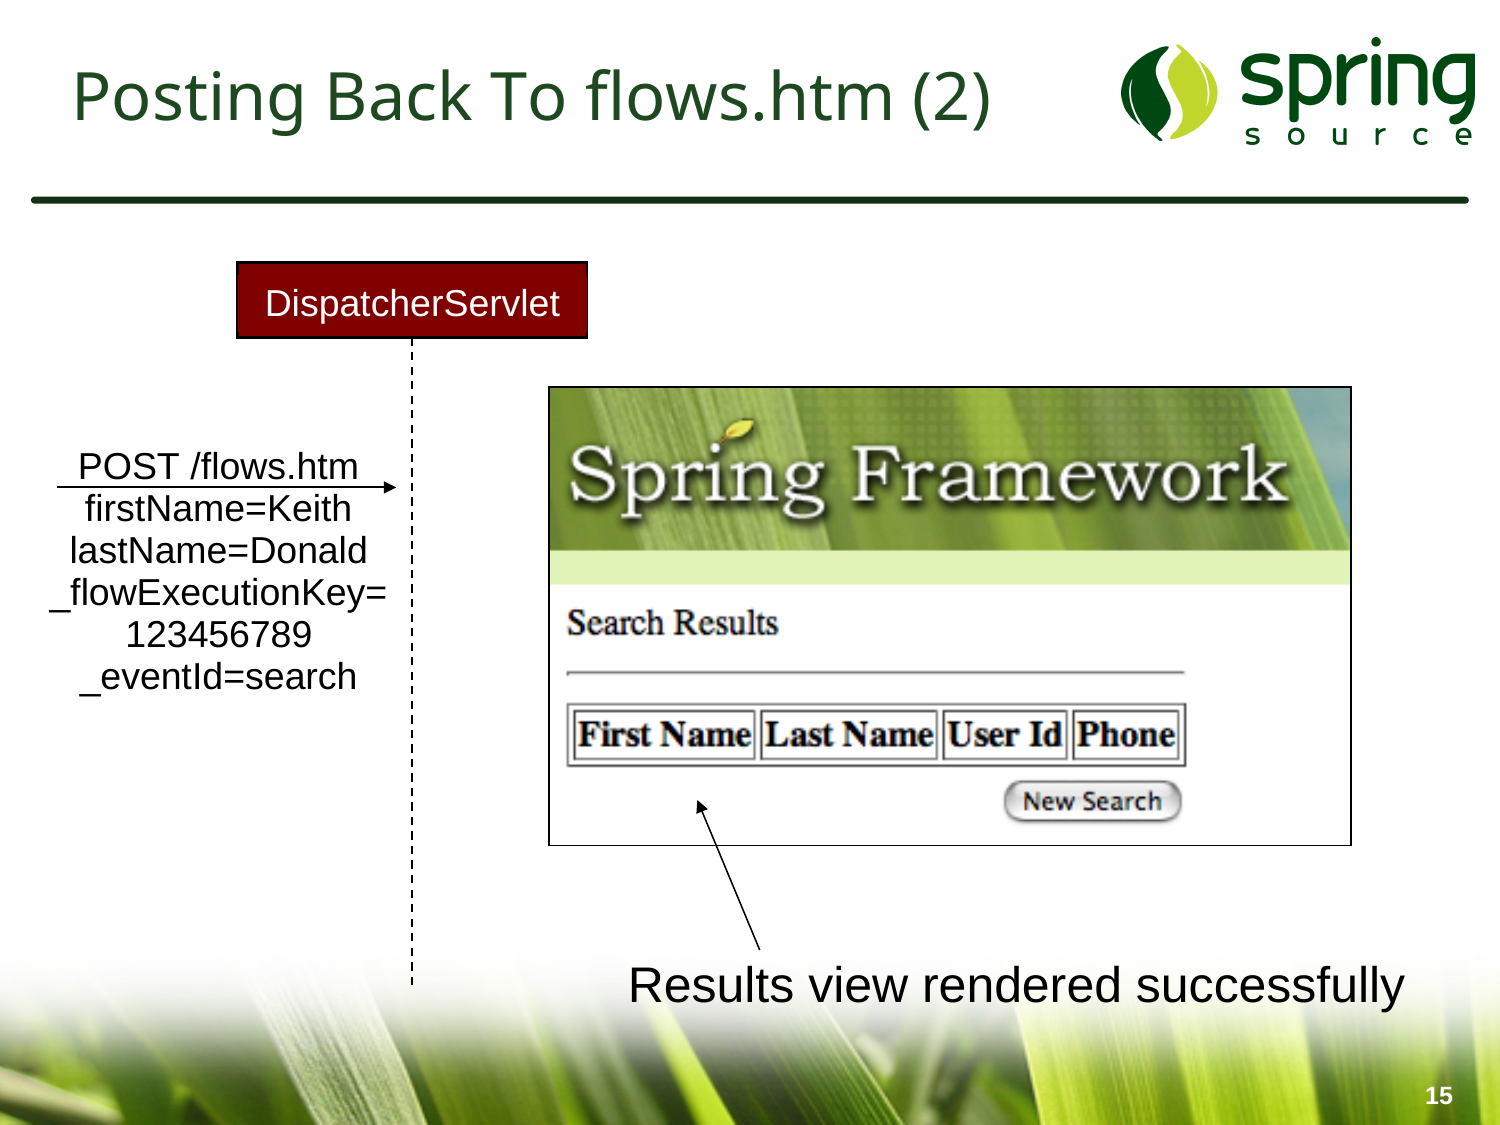

# Posting Back To flows.htm (2)
DispatcherServlet
POST /flows.htm
firstName=Keith
lastName=Donald
_flowExecutionKey=
123456789
_eventId=search
Results view rendered successfully